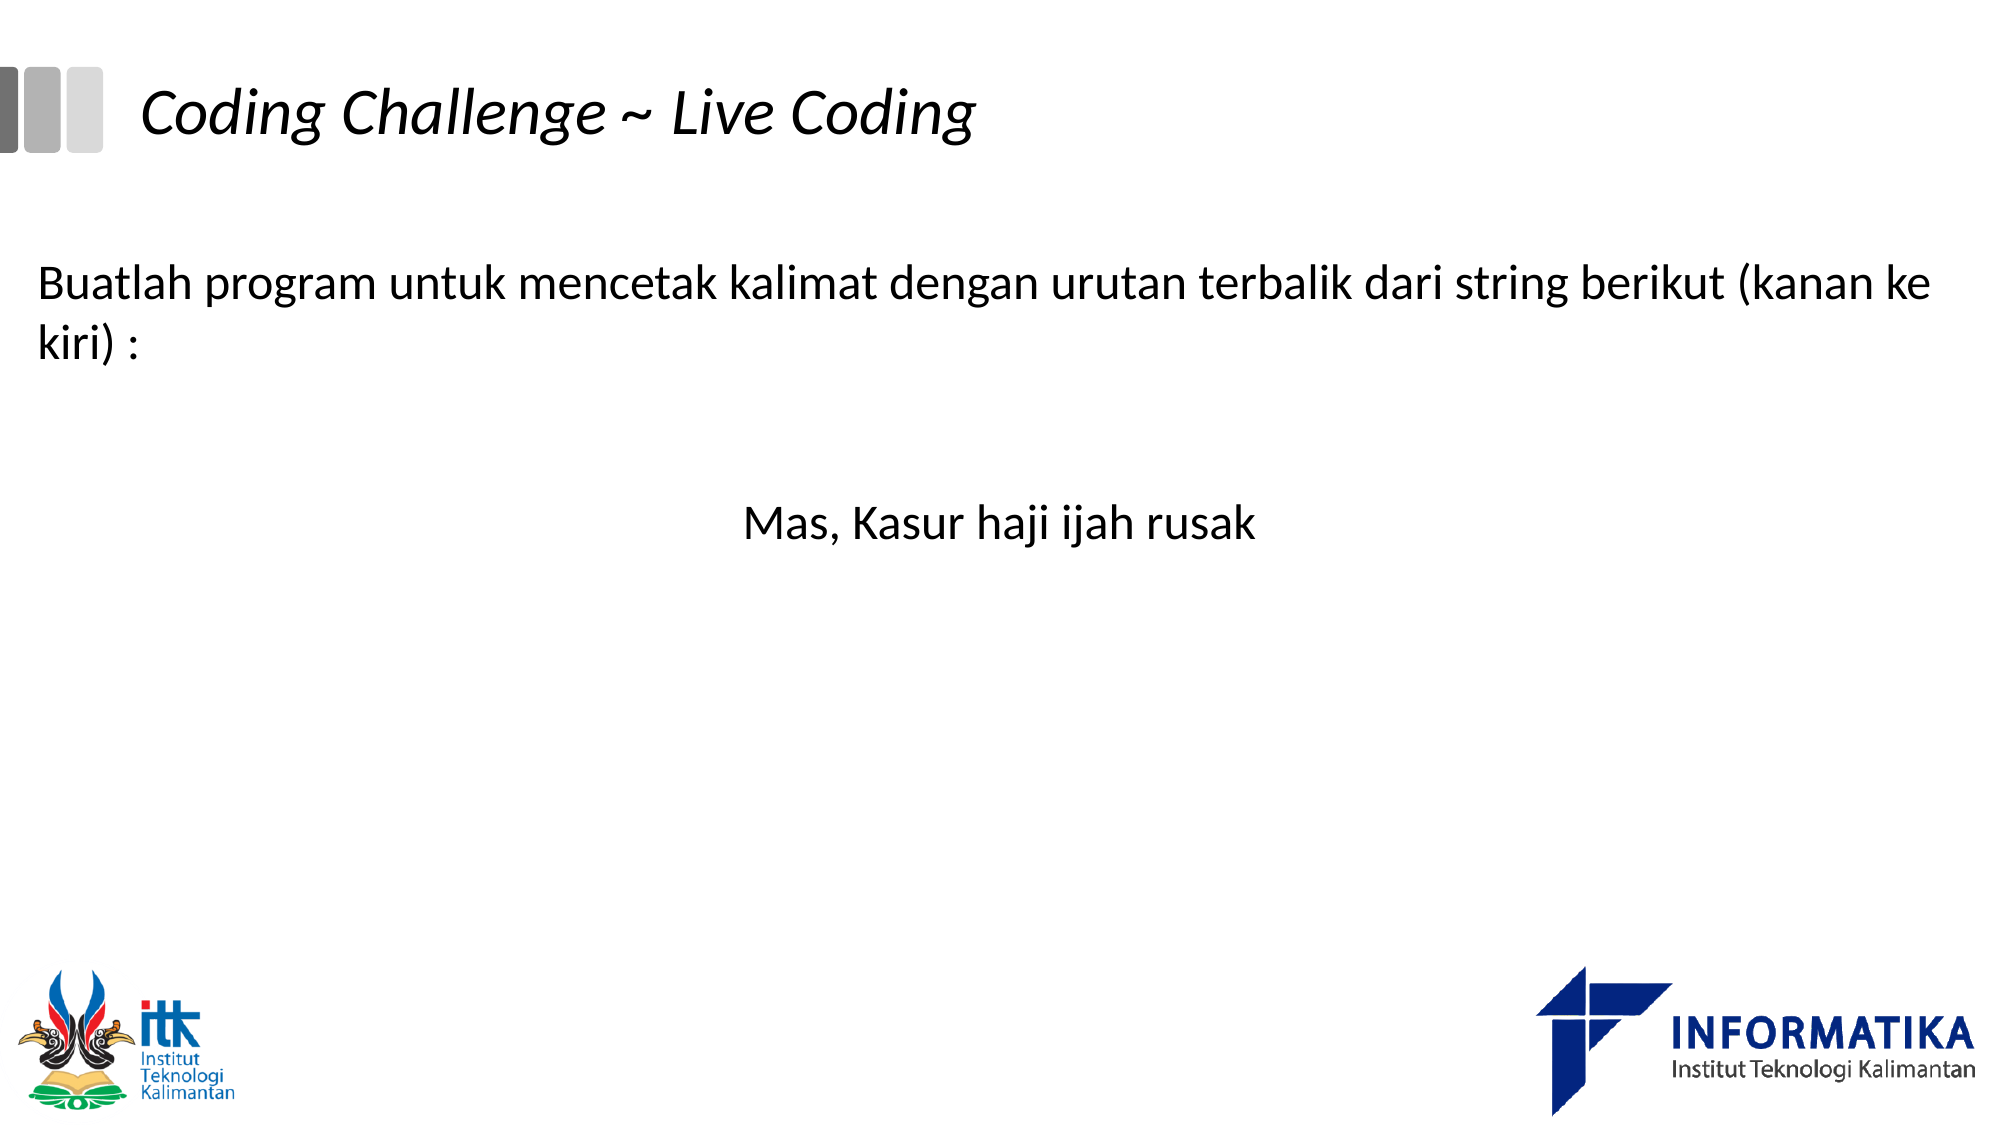

# Coding Challenge ~ Live Coding
Buatlah program untuk mencetak kalimat dengan urutan terbalik dari string berikut (kanan ke kiri) :
 Mas, Kasur haji ijah rusak